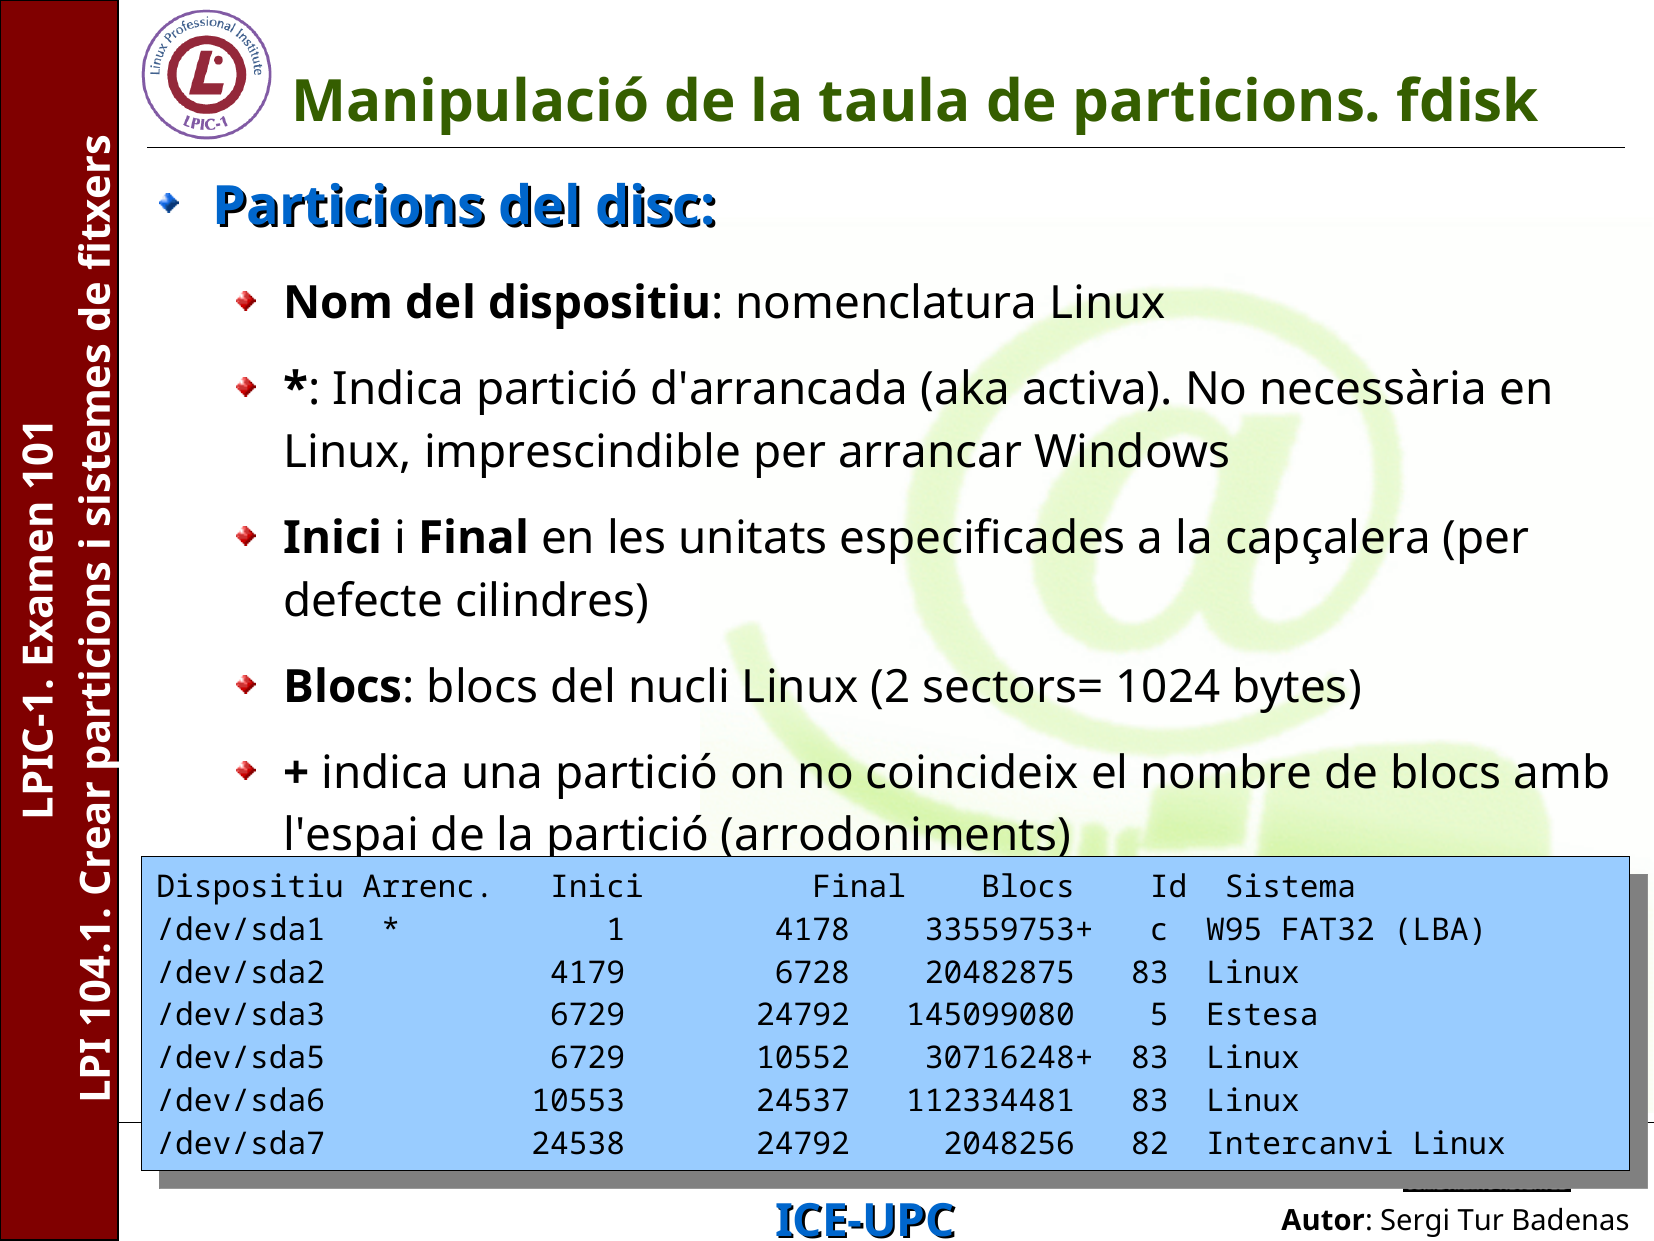

Manipulació de la taula de particions. fdisk
# Particions del disc:
Nom del dispositiu: nomenclatura Linux
*: Indica partició d'arrancada (aka activa). No necessària en Linux, imprescindible per arrancar Windows
Inici i Final en les unitats especificades a la capçalera (per defecte cilindres)
Blocs: blocs del nucli Linux (2 sectors= 1024 bytes)
+ indica una partició on no coincideix el nombre de blocs amb l'espai de la partició (arrodoniments)
Dispositiu Arrenc. Inici Final Blocs Id Sistema
/dev/sda1 * 1 4178 33559753+ c W95 FAT32 (LBA)
/dev/sda2 4179 6728 20482875 83 Linux
/dev/sda3 6729 24792 145099080 5 Estesa
/dev/sda5 6729 10552 30716248+ 83 Linux
/dev/sda6 10553 24537 112334481 83 Linux
/dev/sda7 24538 24792 2048256 82 Intercanvi Linux